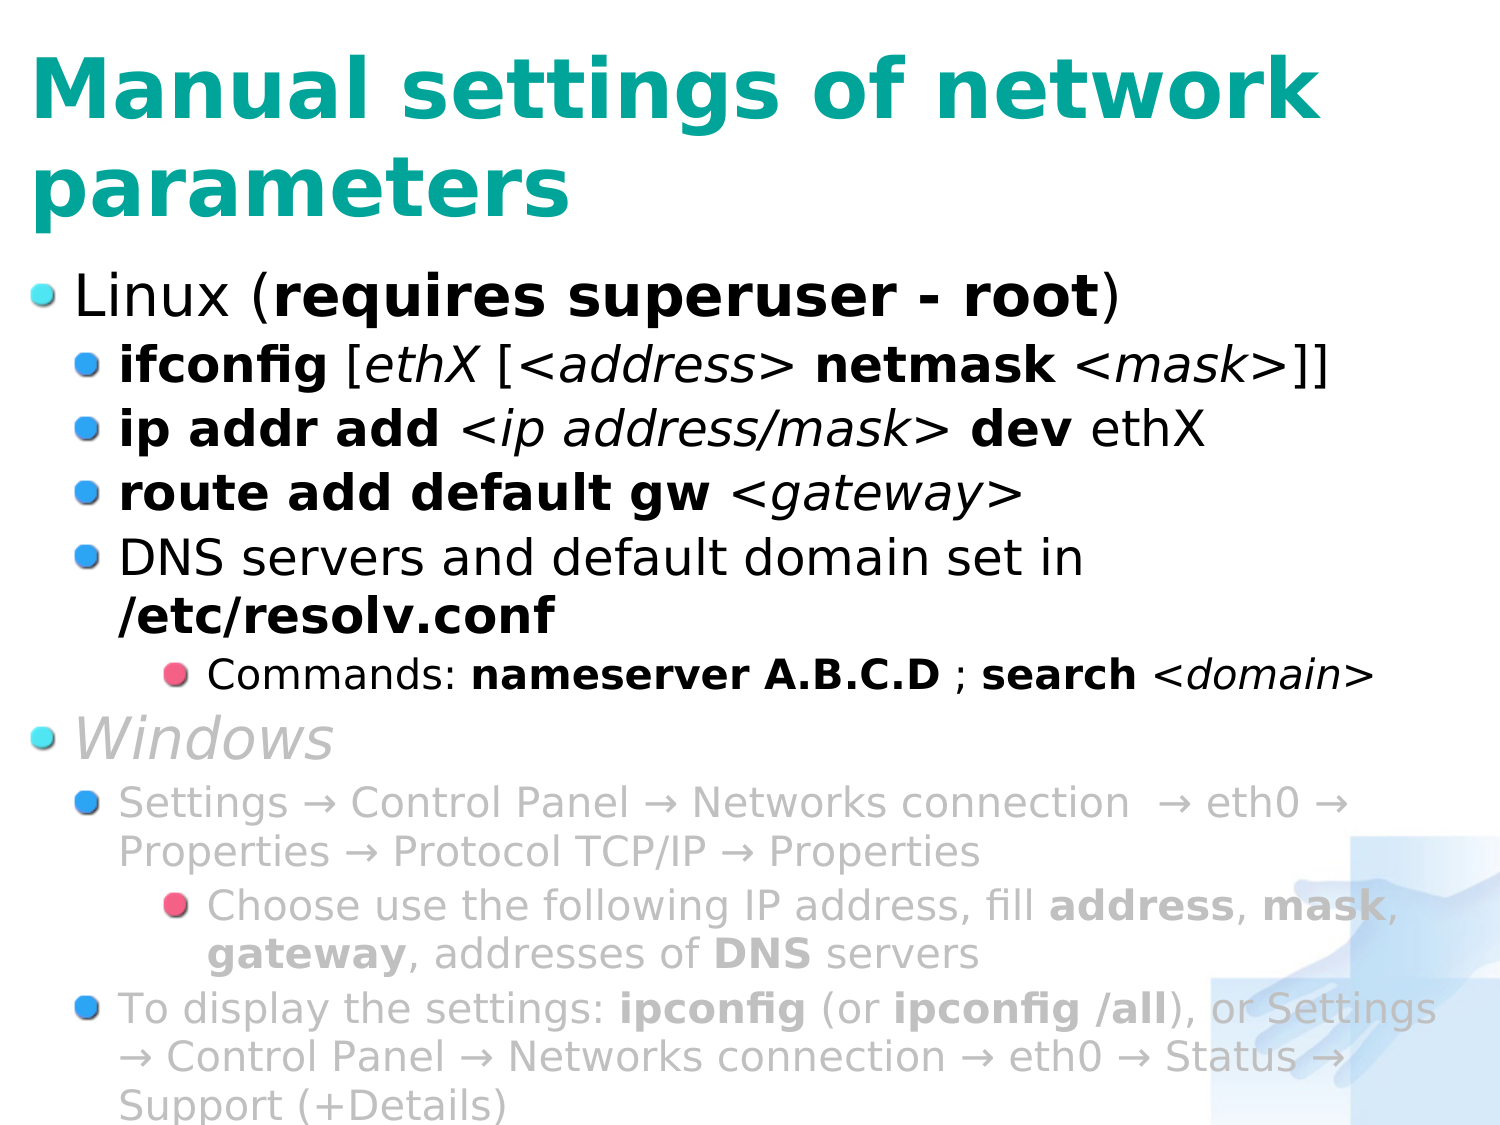

# Manual settings of network parameters
Linux (requires superuser - root)
ifconfig [ethX [<address> netmask <mask>]]
ip addr add <ip address/mask> dev ethX
route add default gw <gateway>
DNS servers and default domain set in /etc/resolv.conf
Commands: nameserver A.B.C.D ; search <domain>
Windows
Settings → Control Panel → Networks connection → eth0 → Properties → Protocol TCP/IP → Properties
Choose use the following IP address, fill address, mask, gateway, addresses of DNS servers
To display the settings: ipconfig (or ipconfig /all), or Settings → Control Panel → Networks connection → eth0 → Status → Support (+Details)